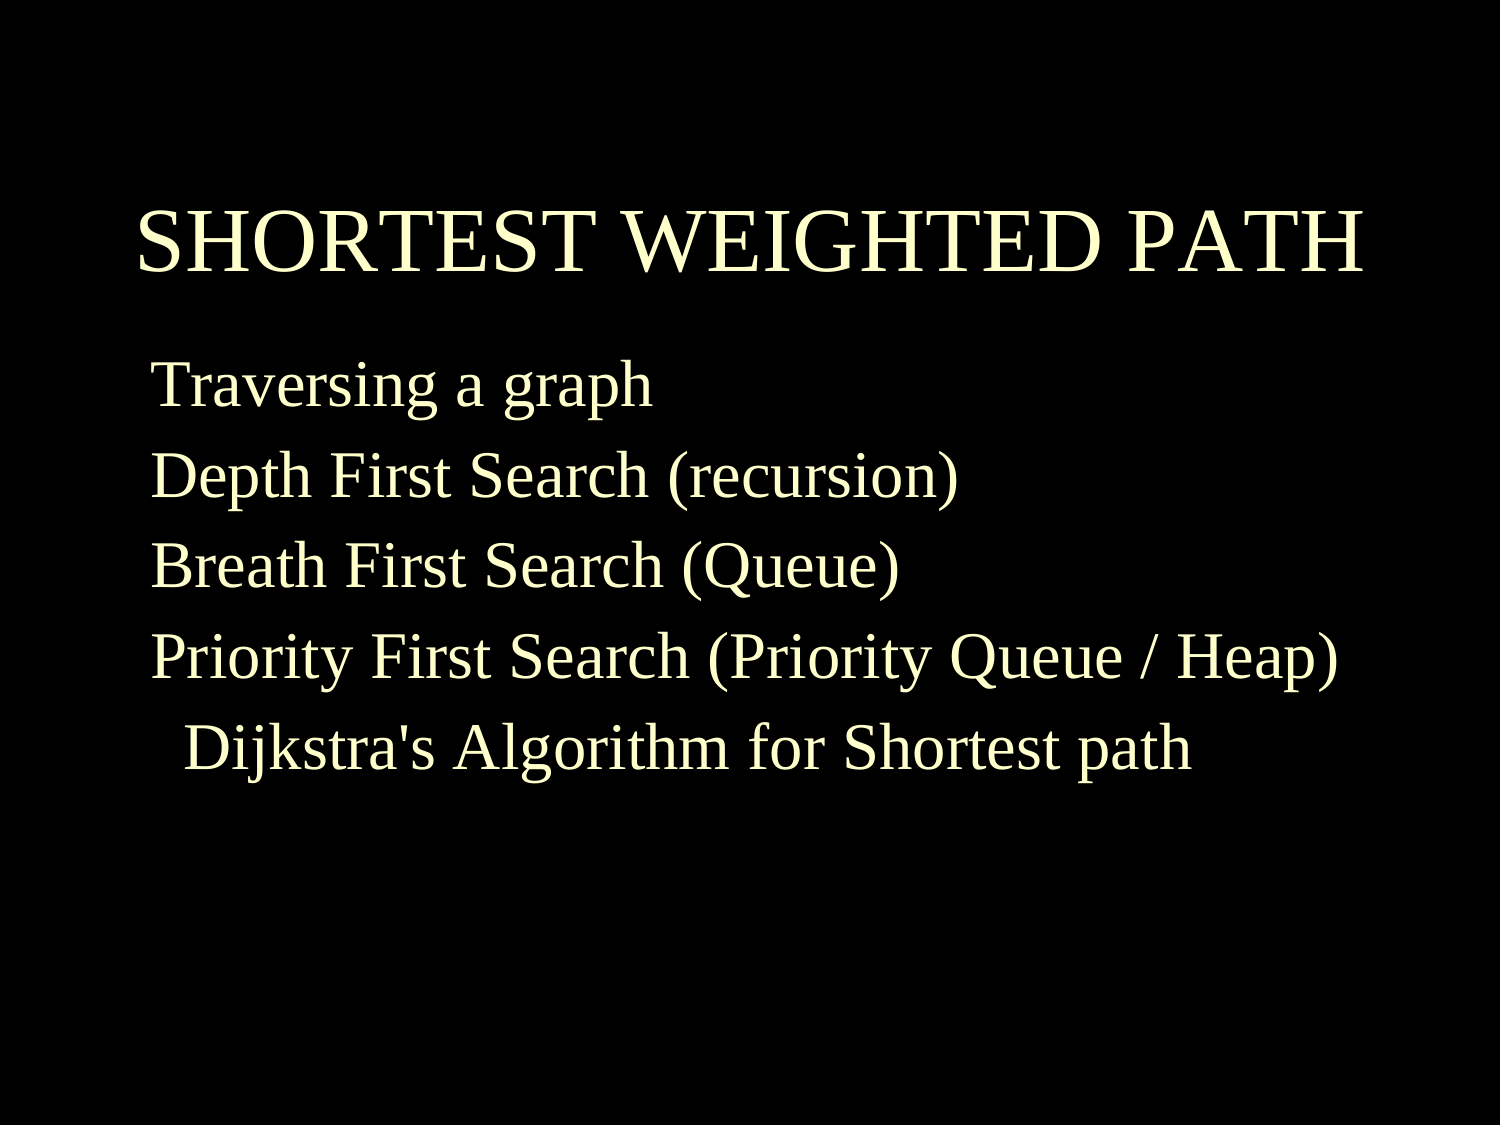

# SHORTEST WEIGHTED PATH
Traversing a graph
Depth First Search (recursion)
Breath First Search (Queue)
Priority First Search (Priority Queue / Heap)
 Dijkstra's Algorithm for Shortest path